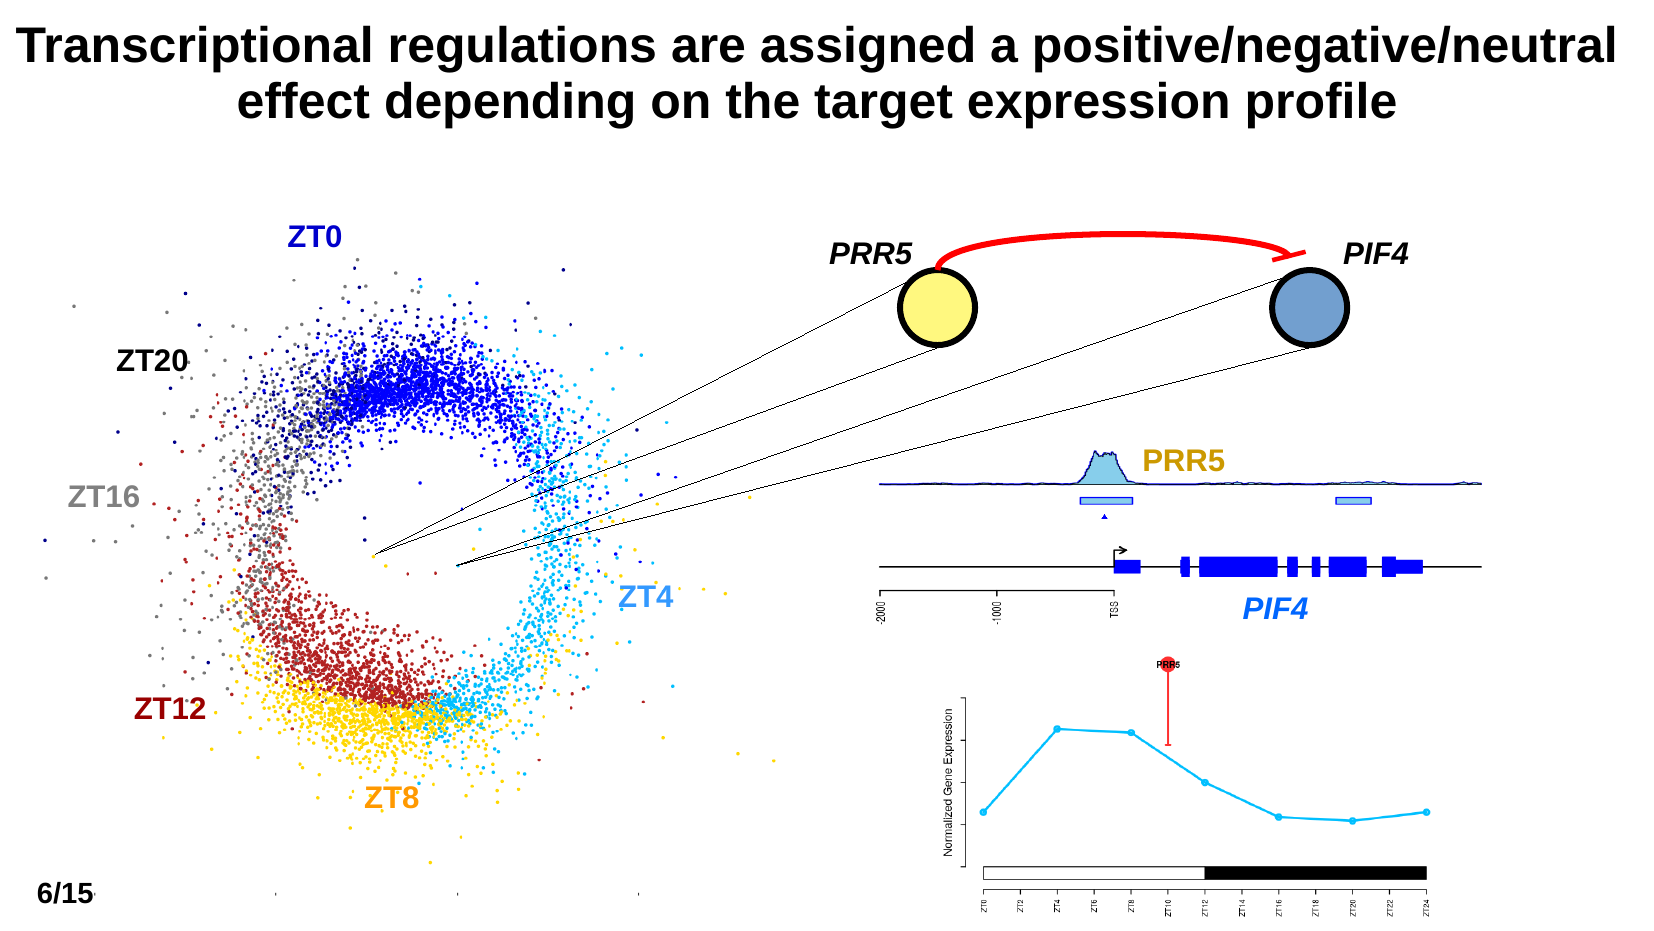

# Transcriptional regulations are assigned a positive/negative/neutral effect depending on the target expression profile
ZT0
PRR5
PIF4
ZT20
PRR5
ZT16
ZT4
PIF4
ZT12
ZT8
 6/15